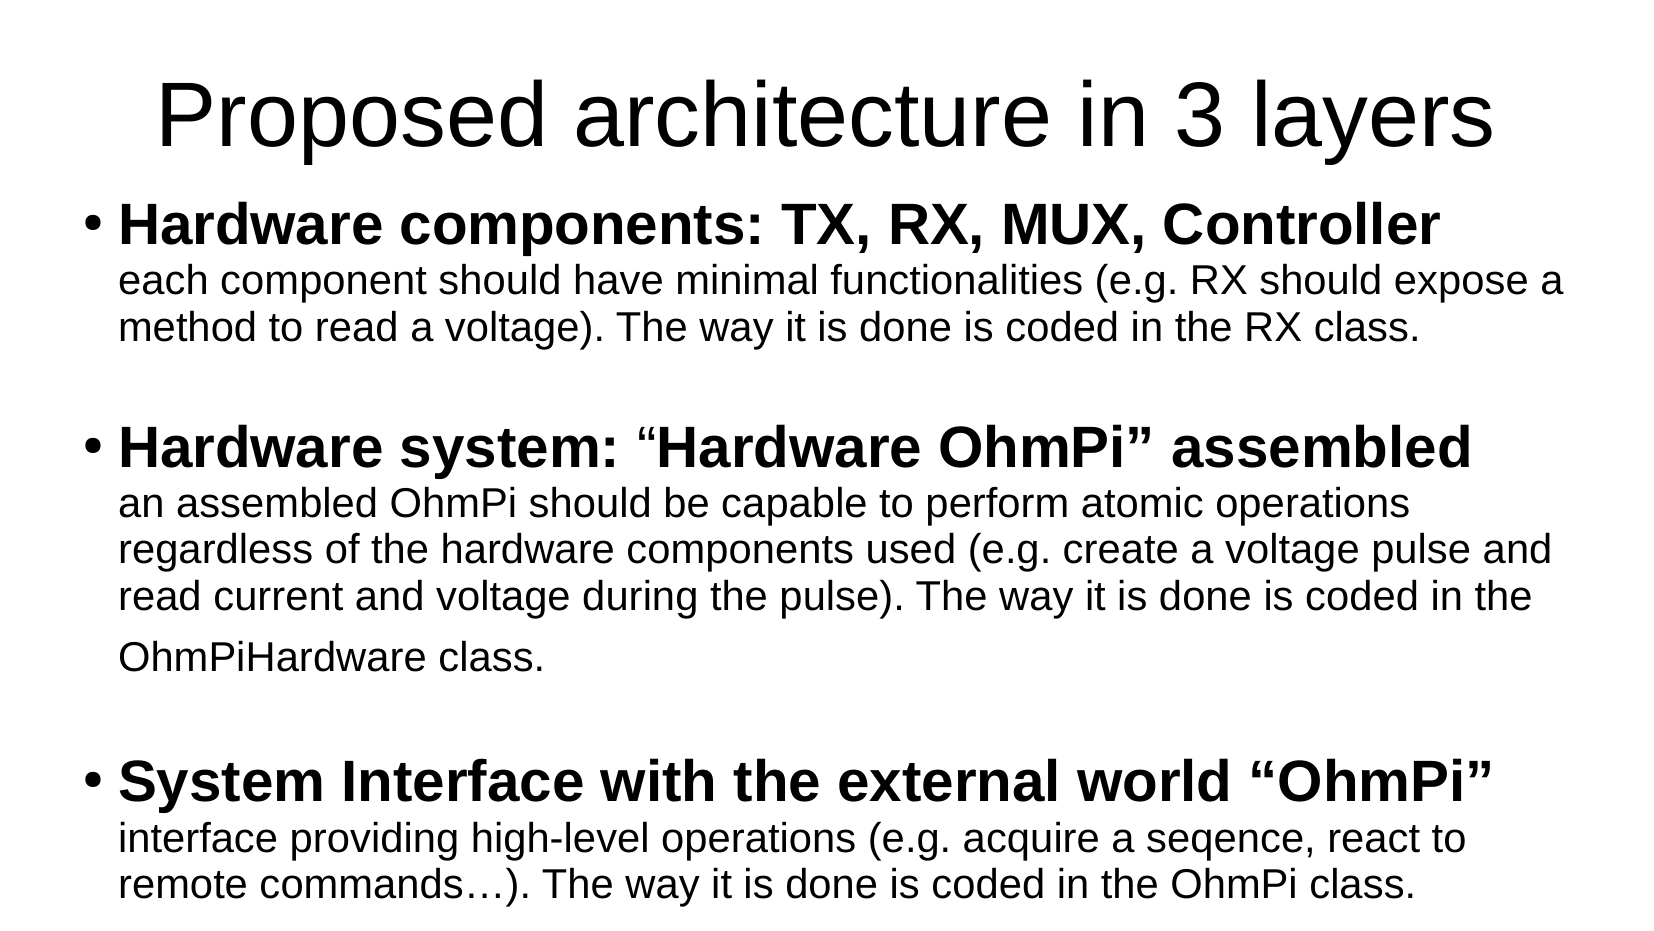

# Proposed architecture in 3 layers
Hardware components: TX, RX, MUX, Controller
each component should have minimal functionalities (e.g. RX should expose a method to read a voltage). The way it is done is coded in the RX class.
Hardware system: “Hardware OhmPi” assembled
an assembled OhmPi should be capable to perform atomic operations regardless of the hardware components used (e.g. create a voltage pulse and read current and voltage during the pulse). The way it is done is coded in the OhmPiHardware class.
System Interface with the external world “OhmPi”
interface providing high-level operations (e.g. acquire a seqence, react to remote commands…). The way it is done is coded in the OhmPi class.